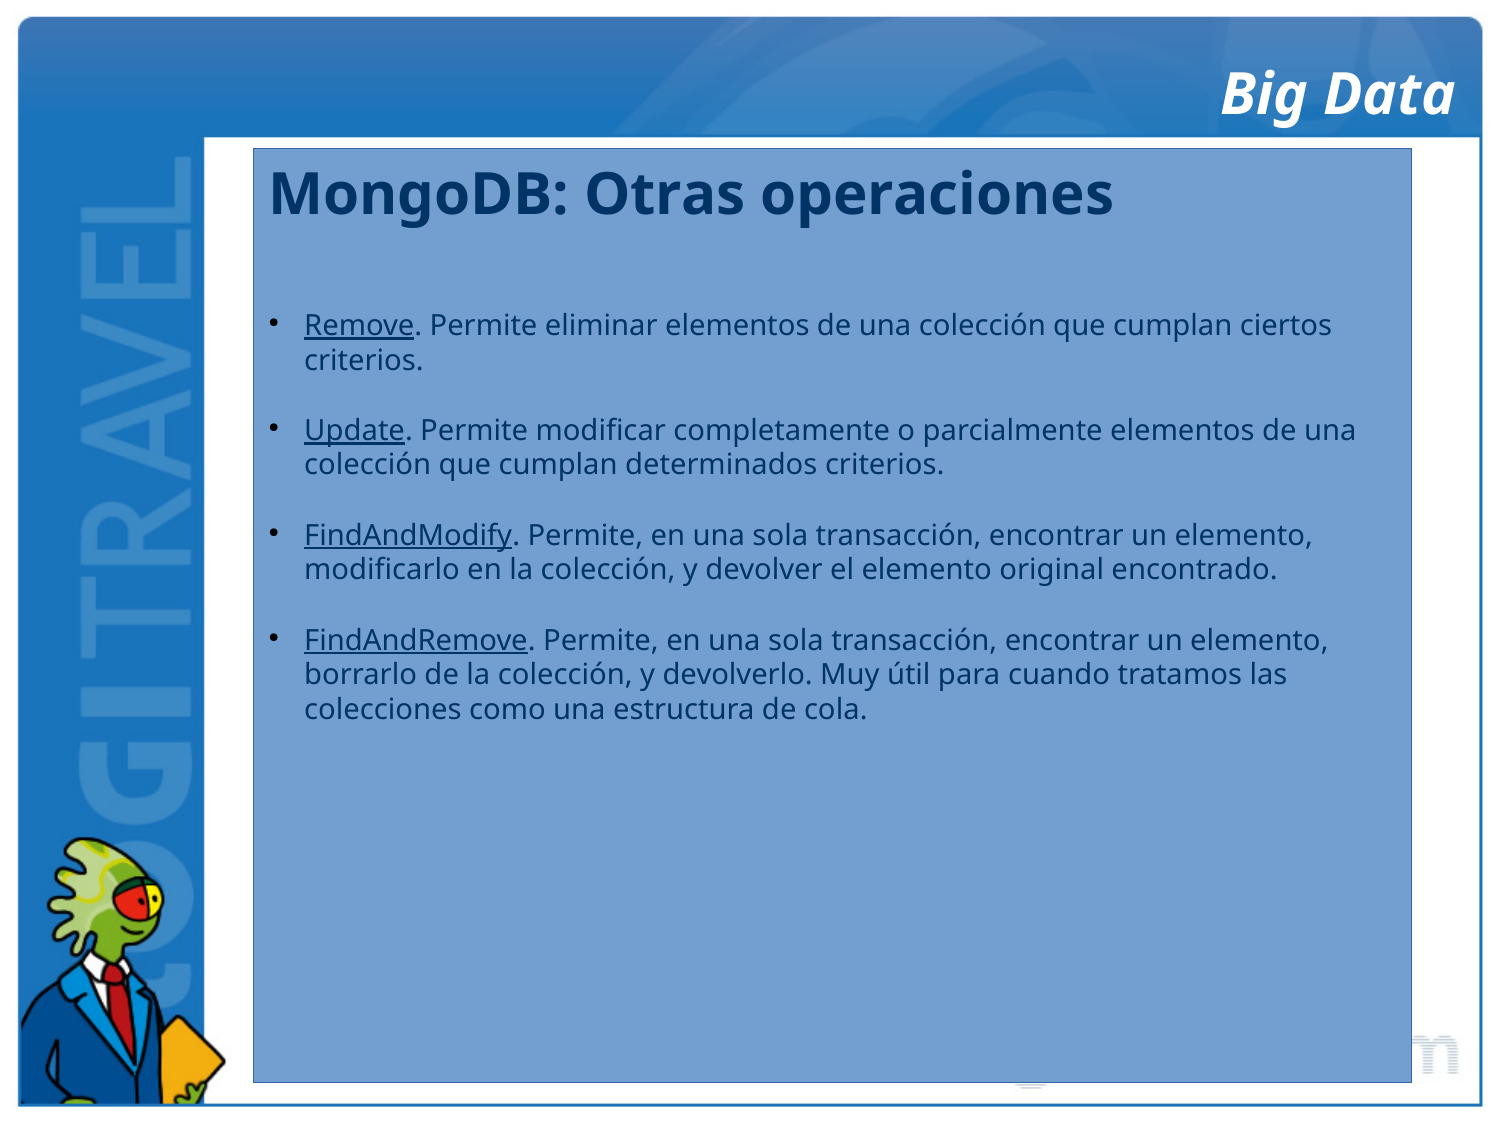

Big Data
MongoDB: Otras operaciones
Remove. Permite eliminar elementos de una colección que cumplan ciertos criterios.
Update. Permite modificar completamente o parcialmente elementos de una colección que cumplan determinados criterios.
FindAndModify. Permite, en una sola transacción, encontrar un elemento, modificarlo en la colección, y devolver el elemento original encontrado.
FindAndRemove. Permite, en una sola transacción, encontrar un elemento, borrarlo de la colección, y devolverlo. Muy útil para cuando tratamos las colecciones como una estructura de cola.